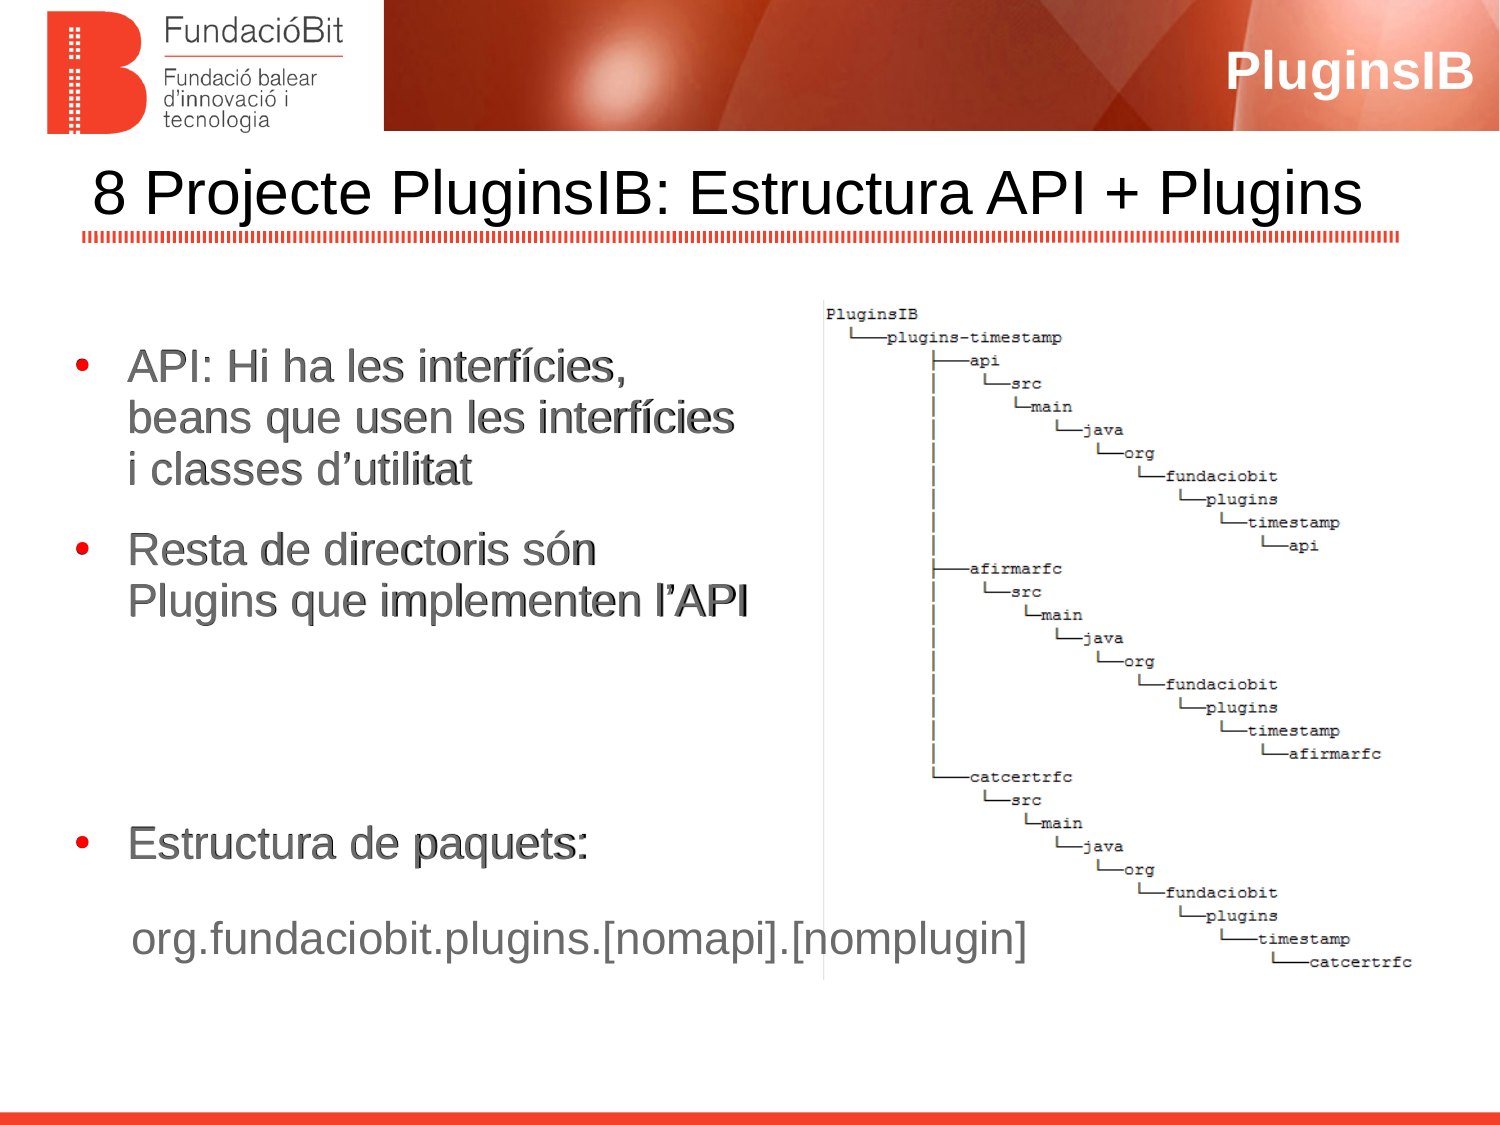

# PluginsIB
 8 Projecte PluginsIB: Estructura API + Plugins
API: Hi ha les interfícies, beans que usen les interfícies i classes d’utilitat
Resta de directoris són Plugins que implementen l’API
Estructura de paquets:
org.fundaciobit.plugins.[nomapi].[nomplugin]